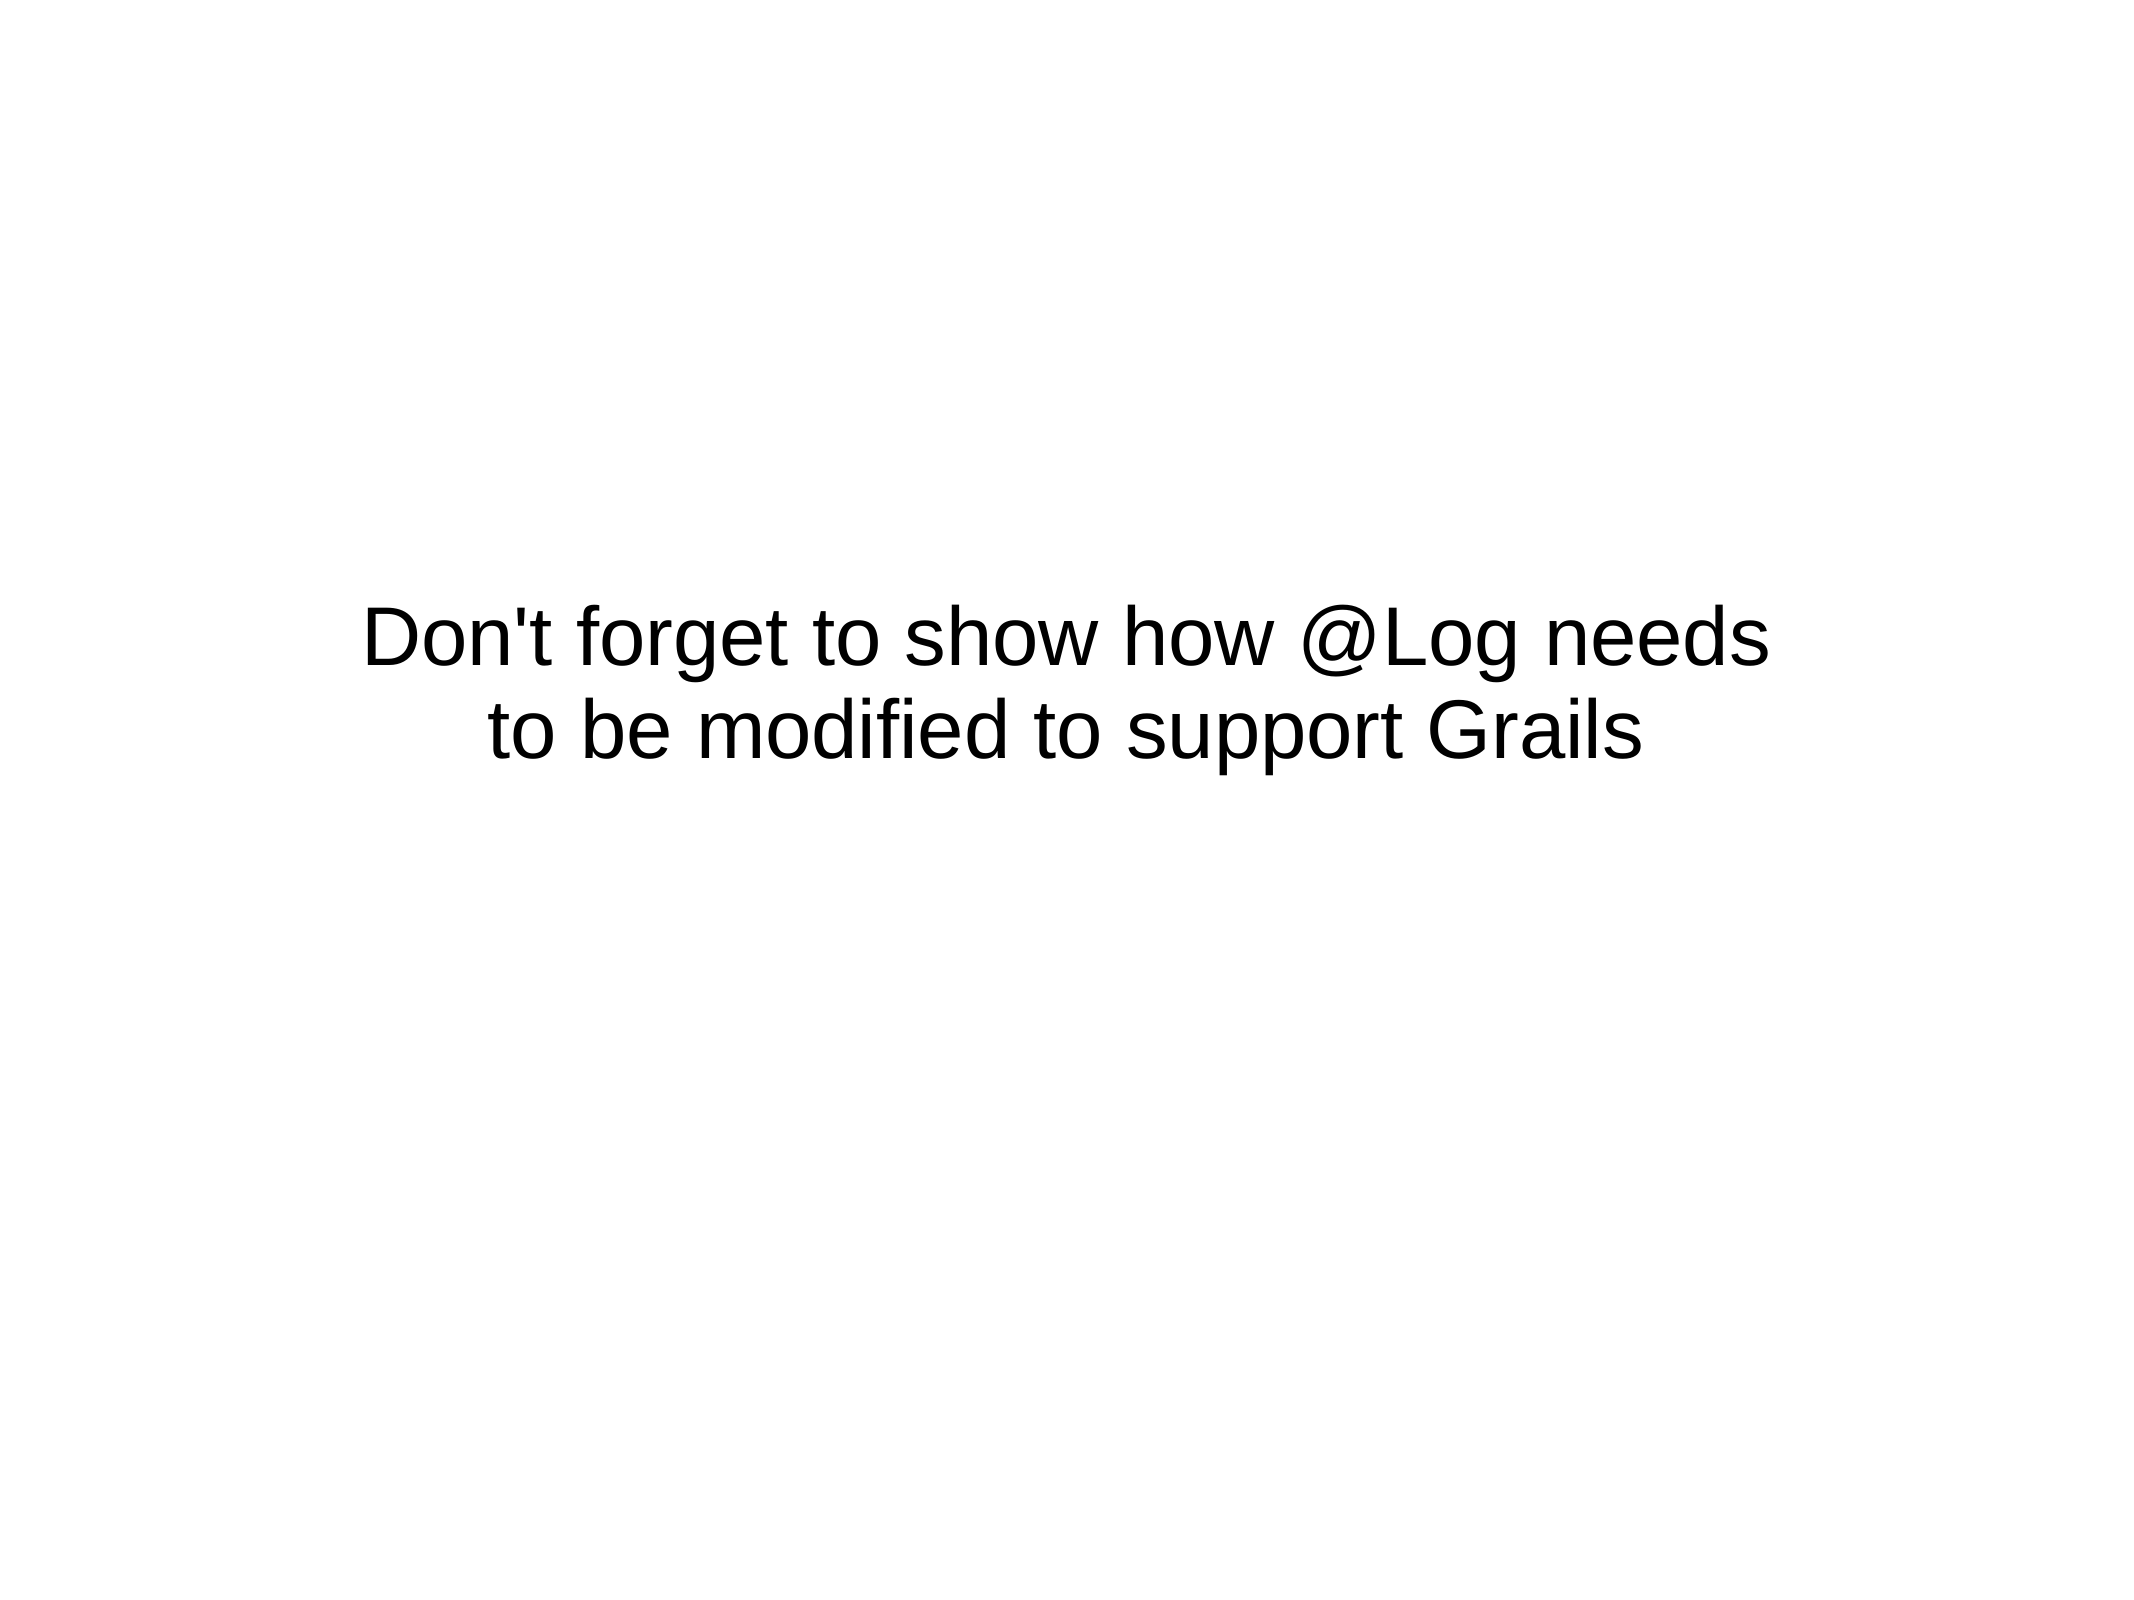

# Don't forget to show how @Log needs
to be modified to support Grails